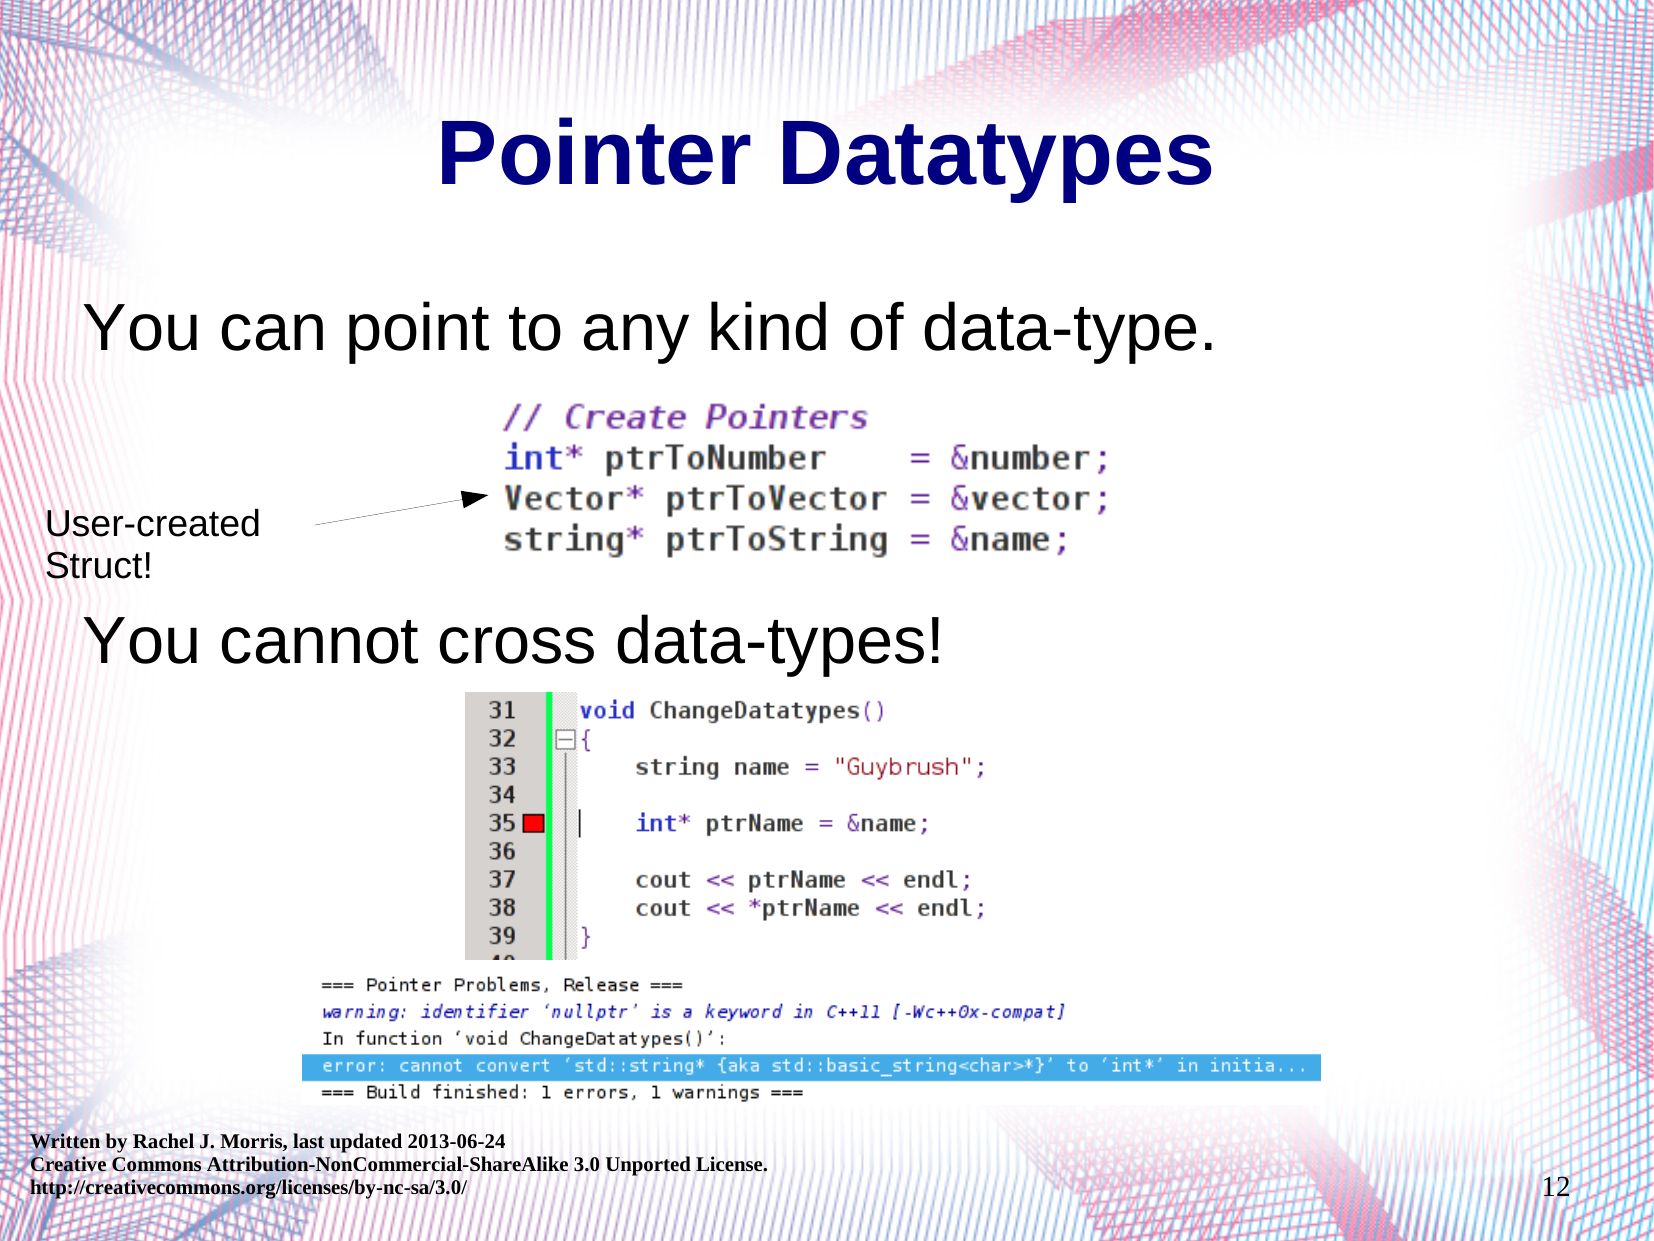

# Pointer Datatypes
You can point to any kind of data-type.
You cannot cross data-types!
User-created
Struct!
12